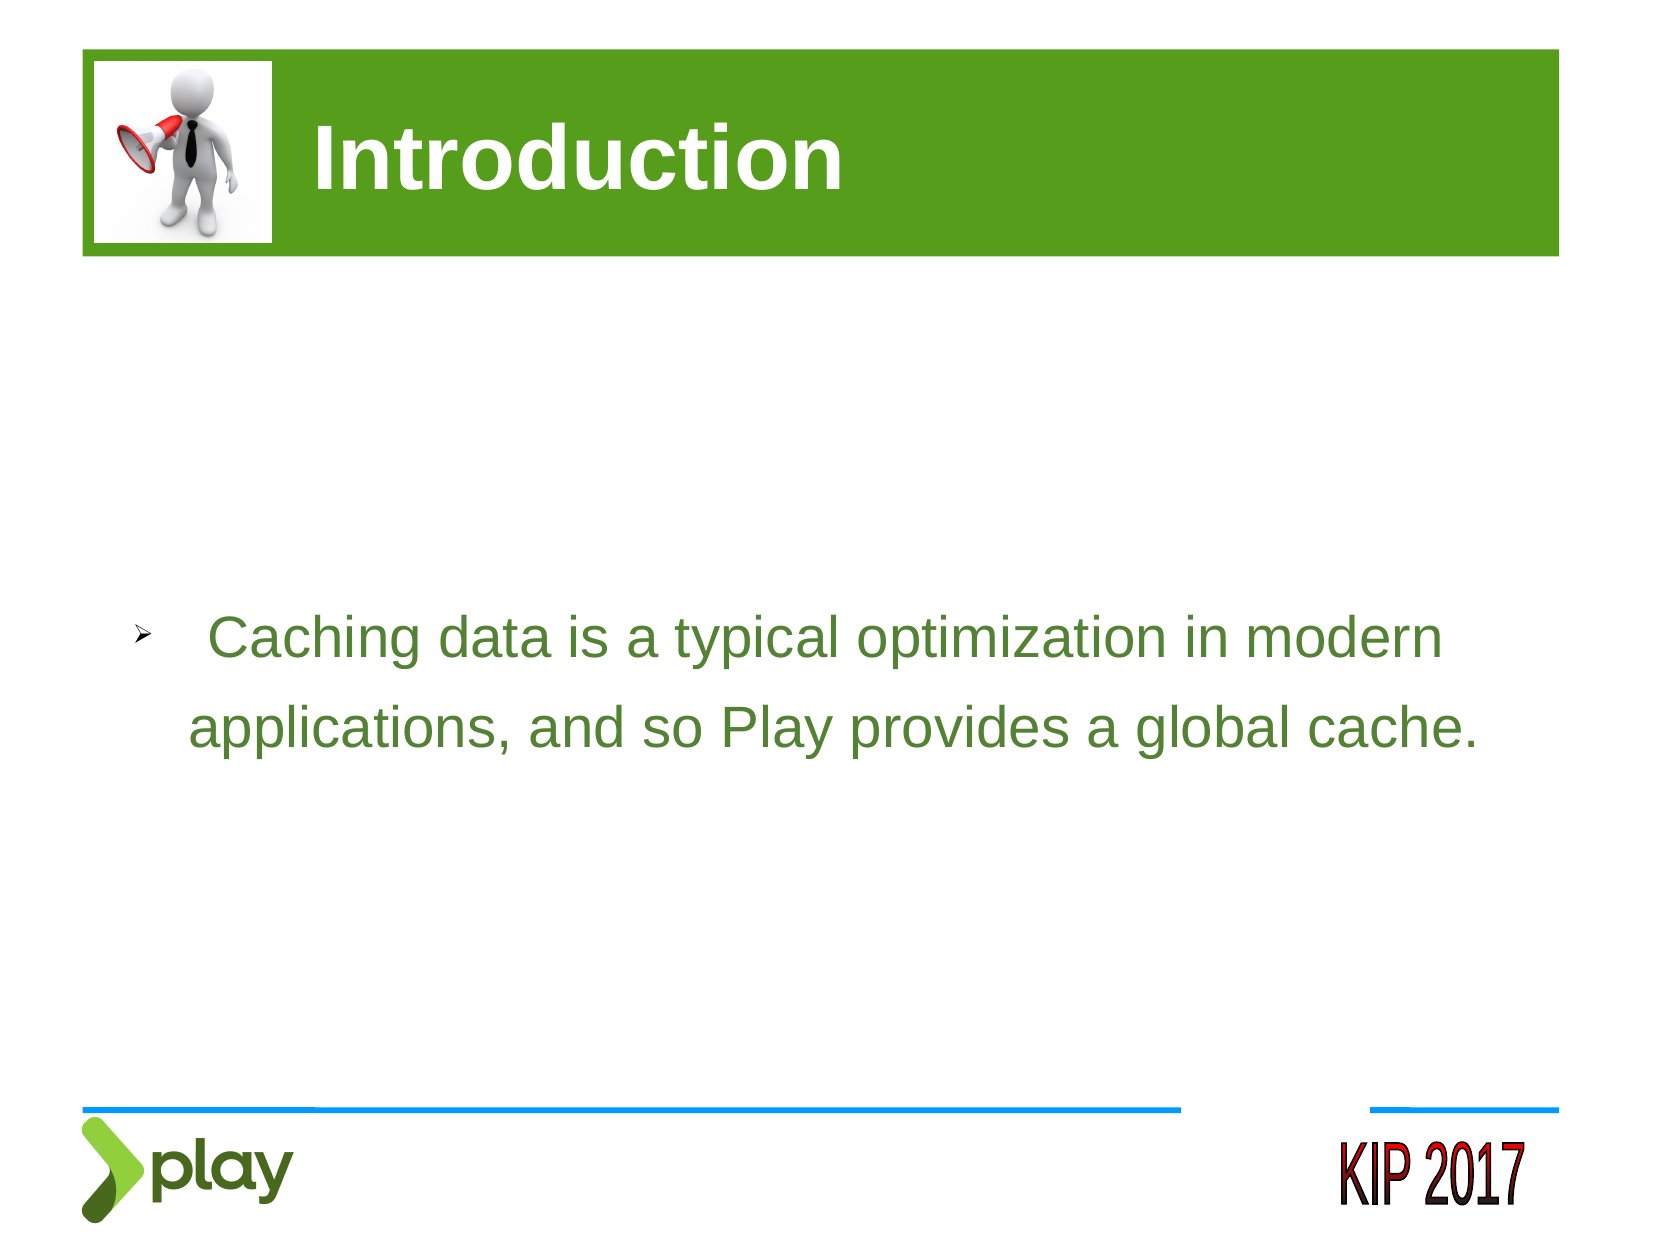

# Introduction
Caching data is a typical optimization in modern
applications, and so Play provides a global cache.